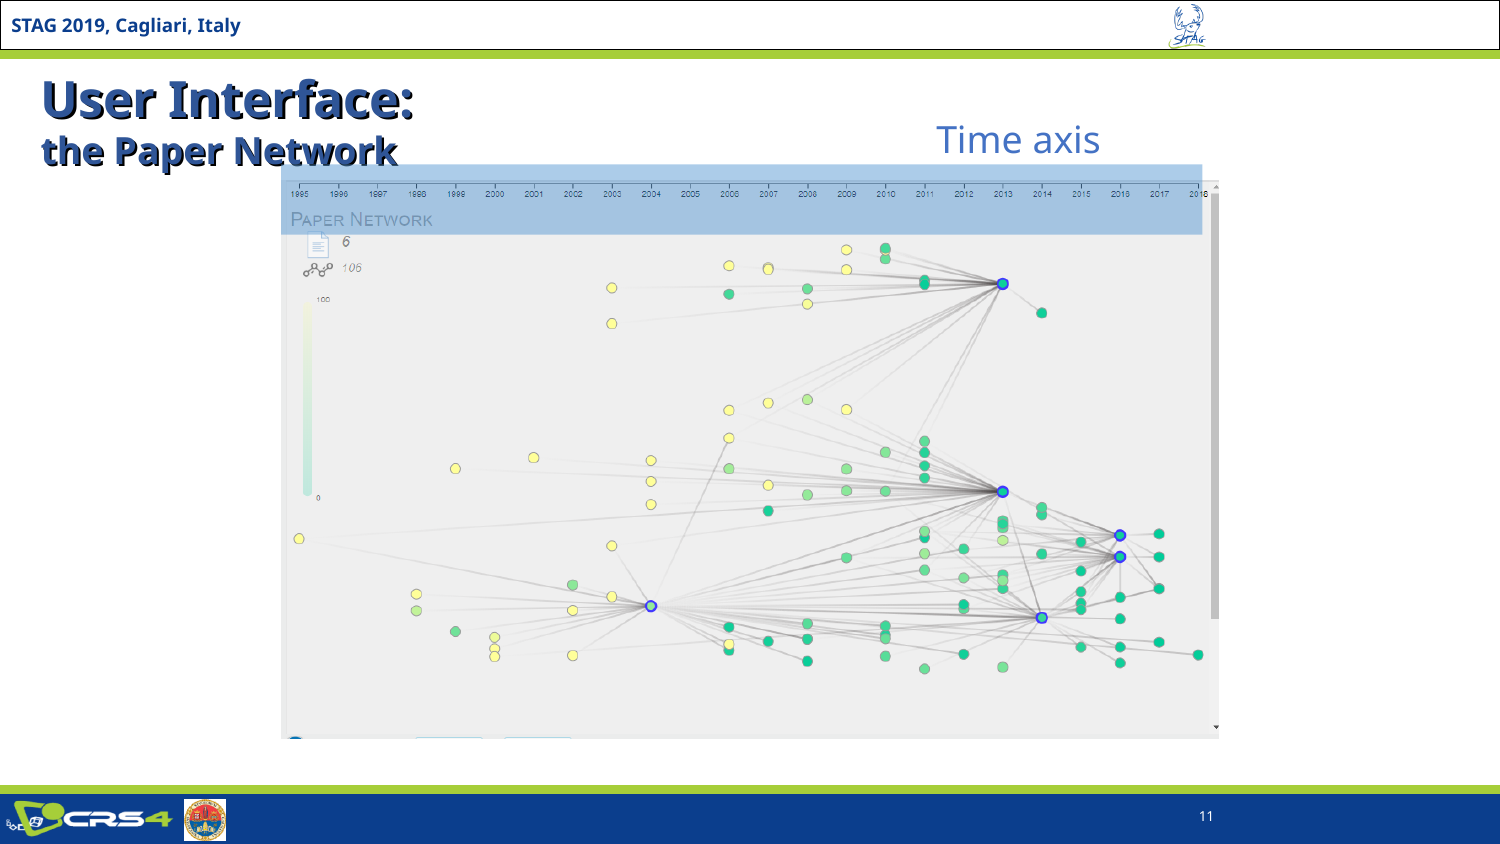

# User Interface: the Paper Network
Time axis